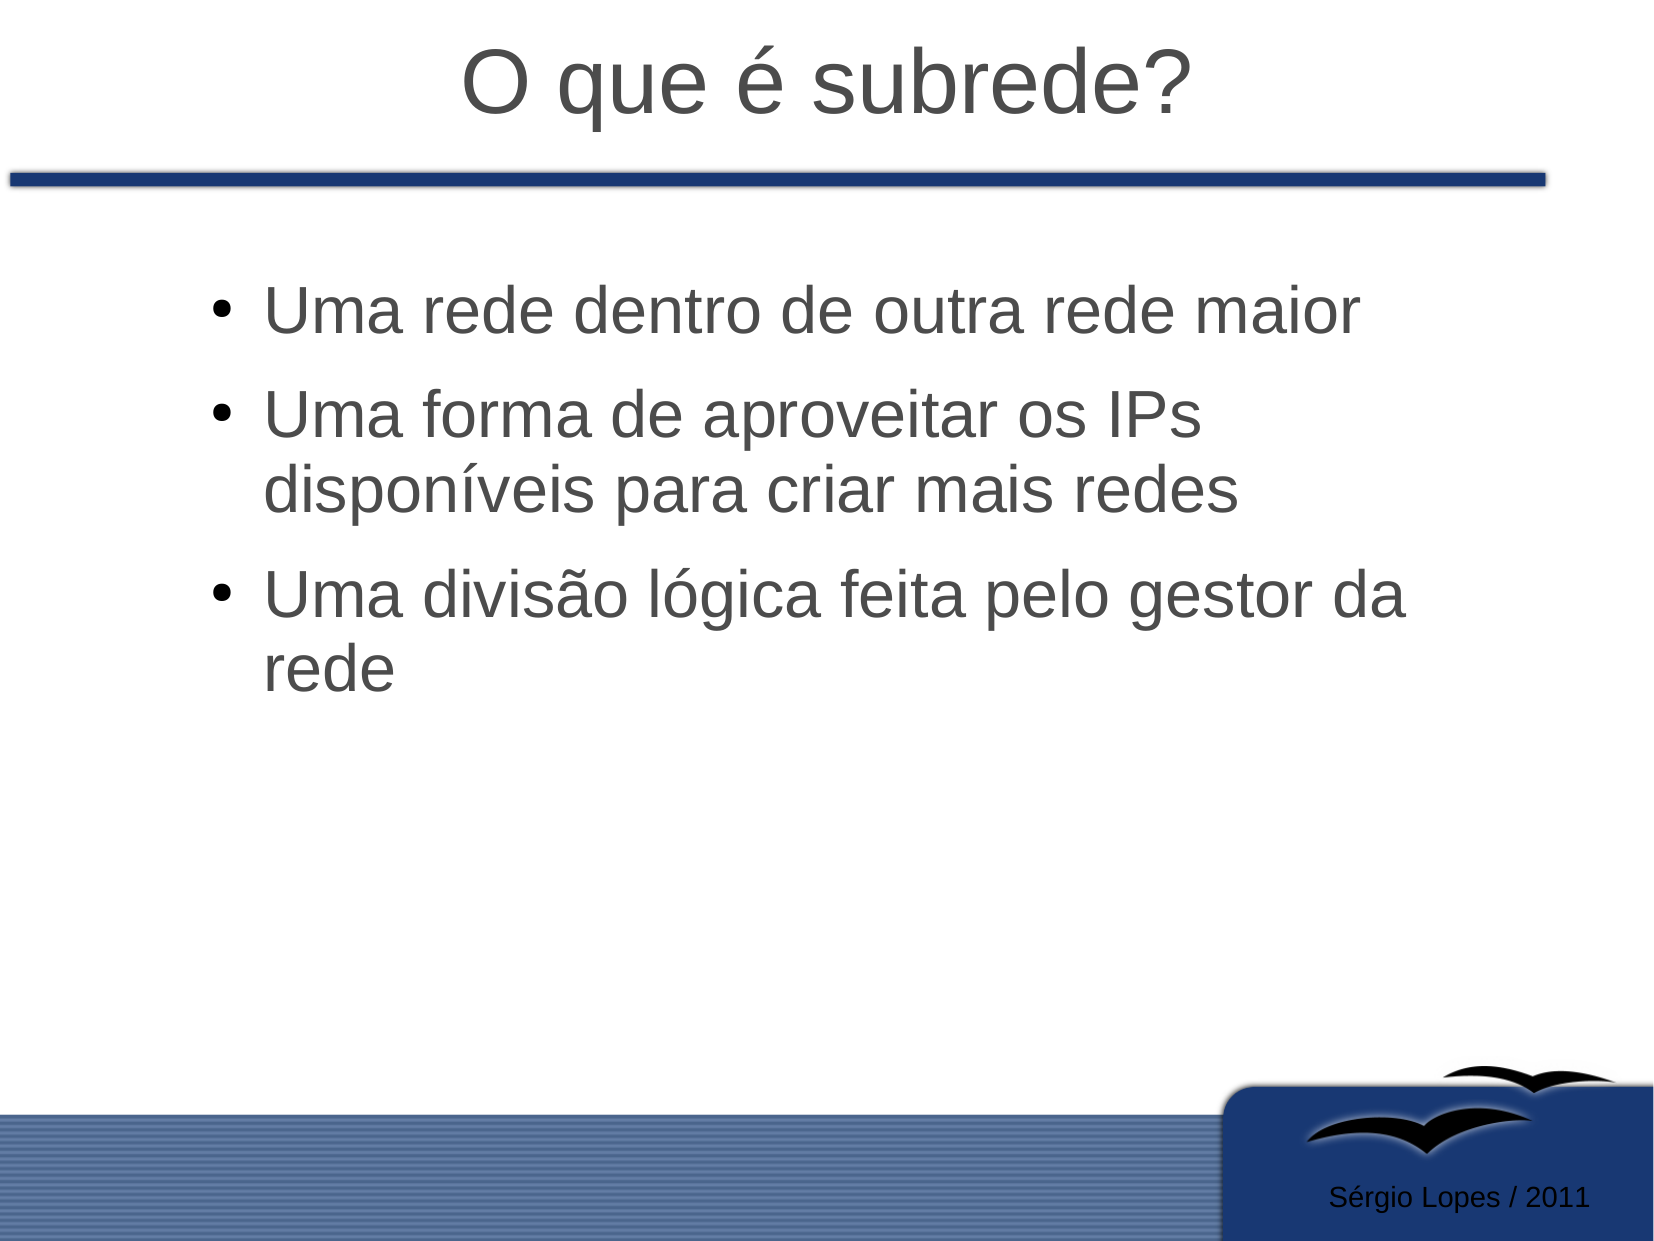

# O que é subrede?
Uma rede dentro de outra rede maior
Uma forma de aproveitar os IPs disponíveis para criar mais redes
Uma divisão lógica feita pelo gestor da rede
Sérgio Lopes / 2011